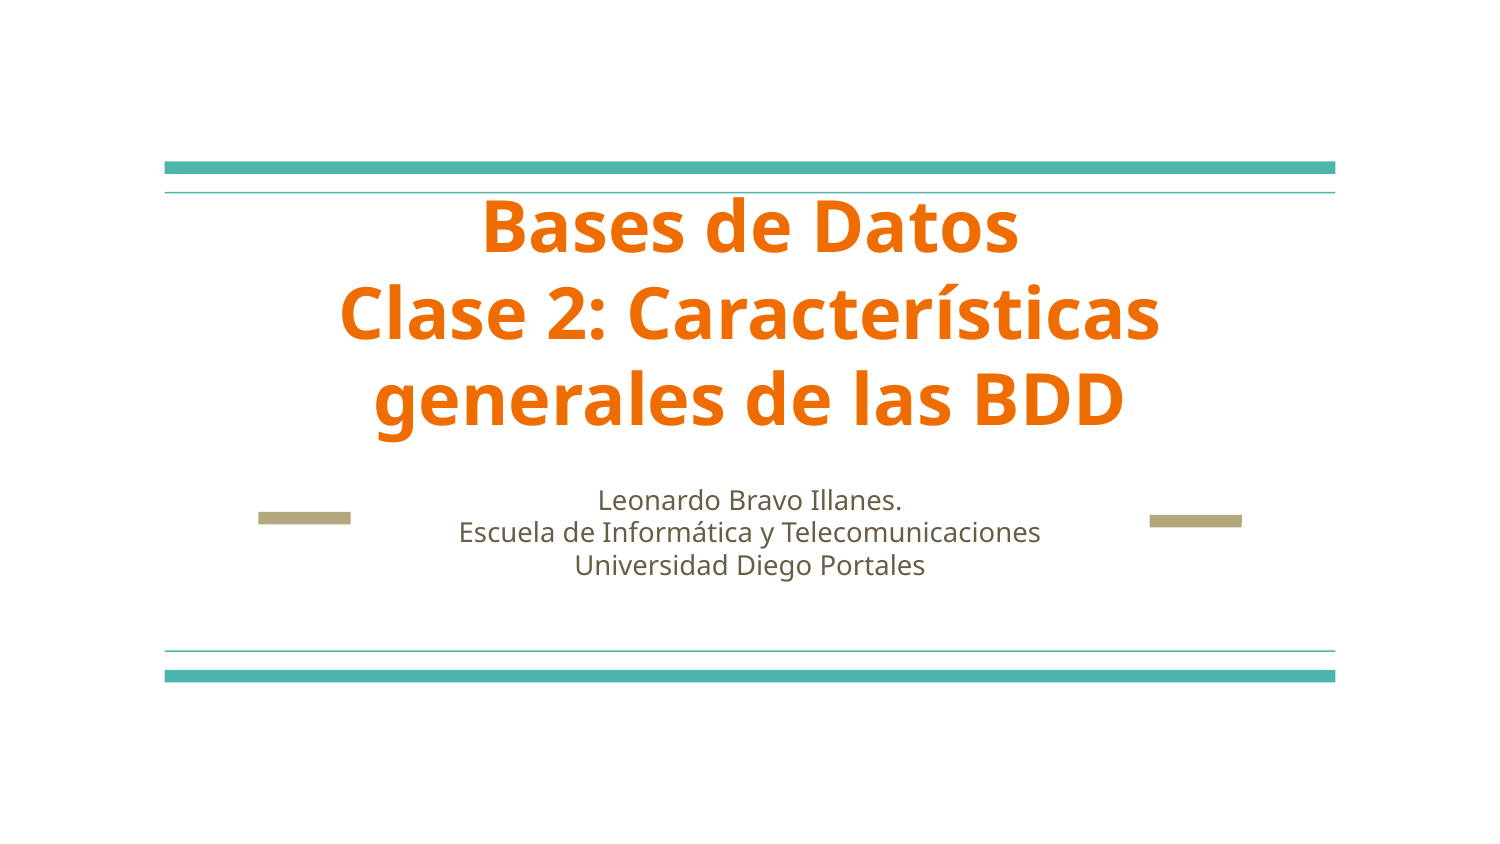

# Bases de Datos Clase 2: Características generales de las BDD
Leonardo Bravo Illanes.
Escuela de Informática y Telecomunicaciones
Universidad Diego Portales